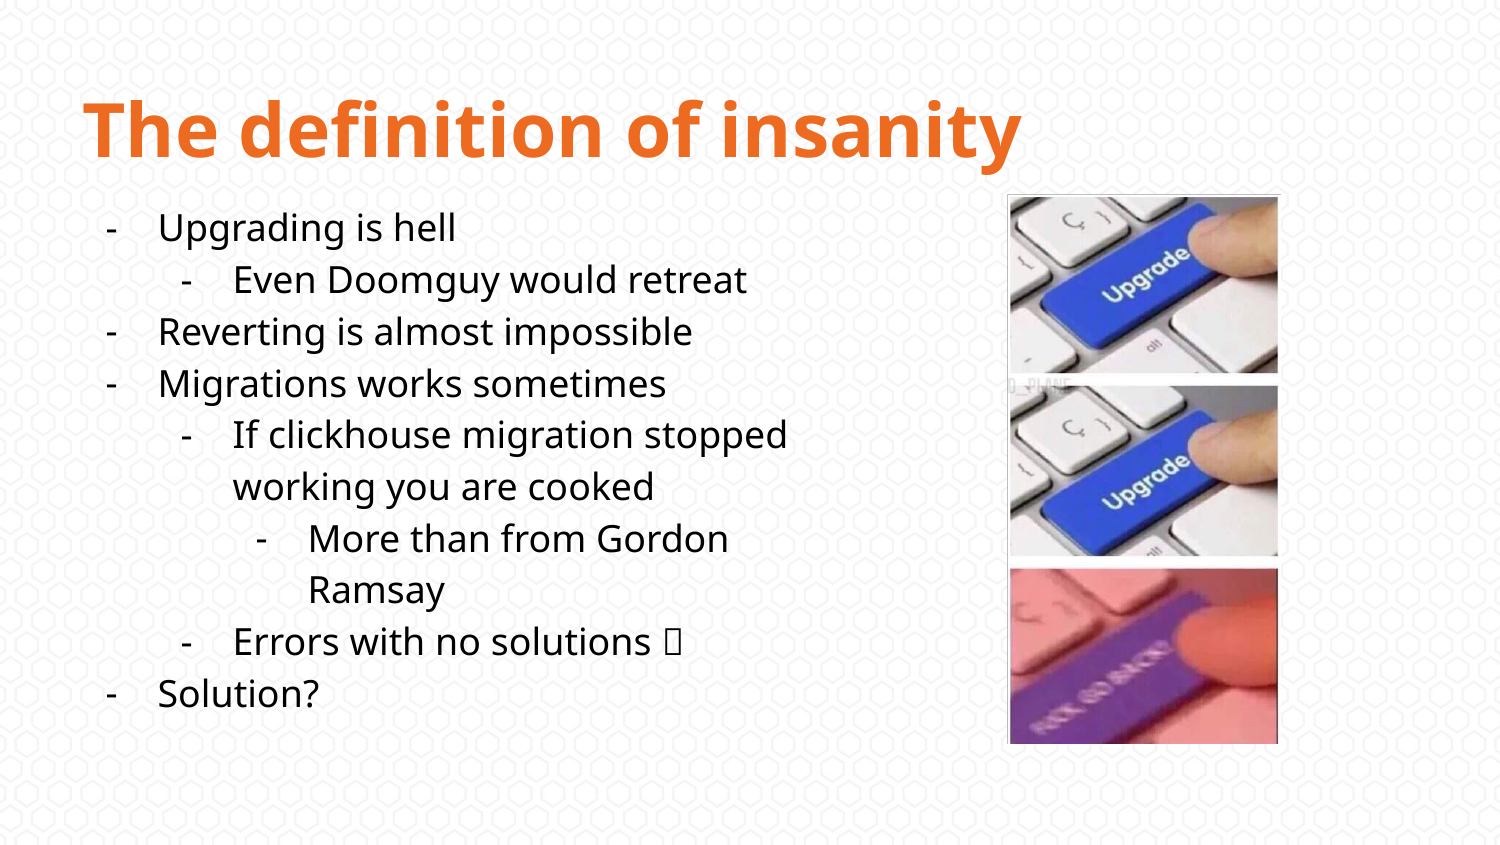

The definition of insanity
# Upgrading is hell
Even Doomguy would retreat
Reverting is almost impossible
Migrations works sometimes
If clickhouse migration stopped working you are cooked
More than from Gordon Ramsay
Errors with no solutions 🤌
Solution?